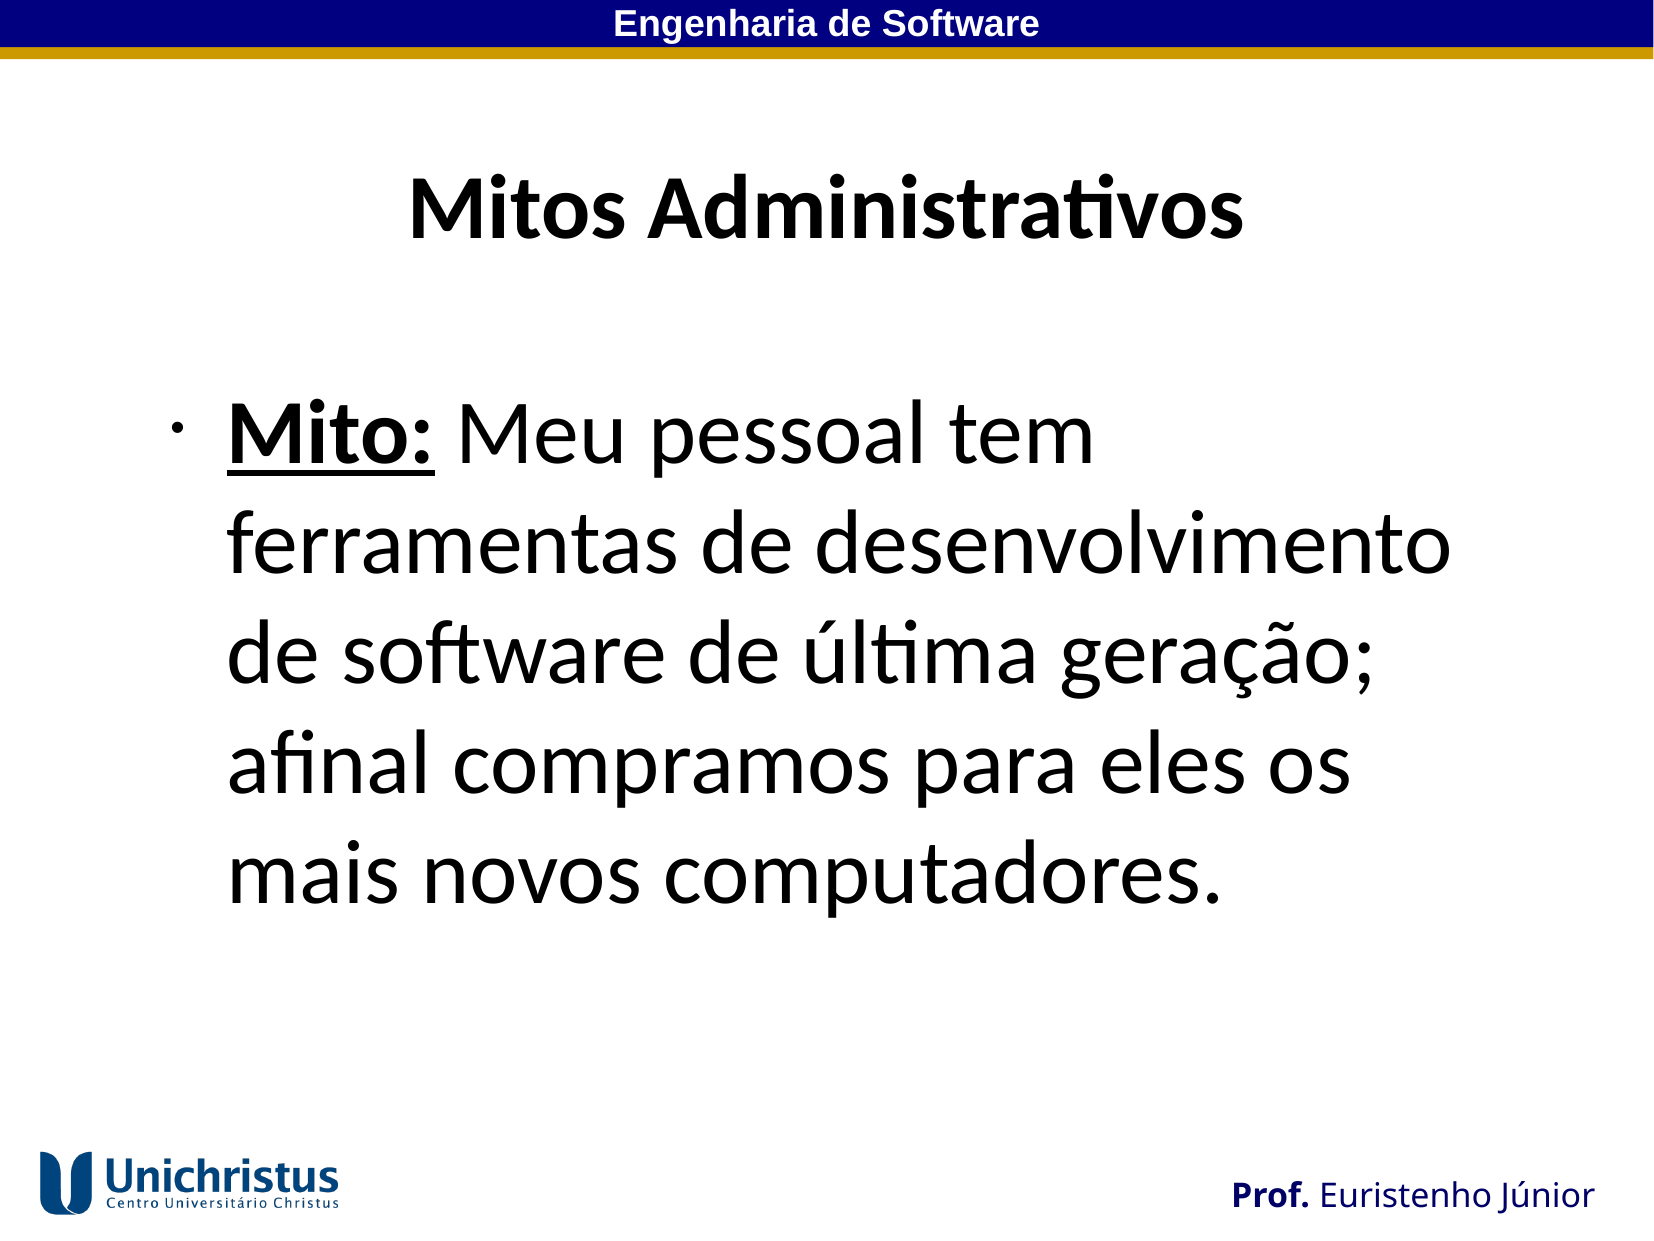

Engenharia de Software
# Mitos Administrativos
Mito: Meu pessoal tem ferramentas de desenvolvimento de software de última geração; afinal compramos para eles os mais novos computadores.
Prof. Euristenho Júnior